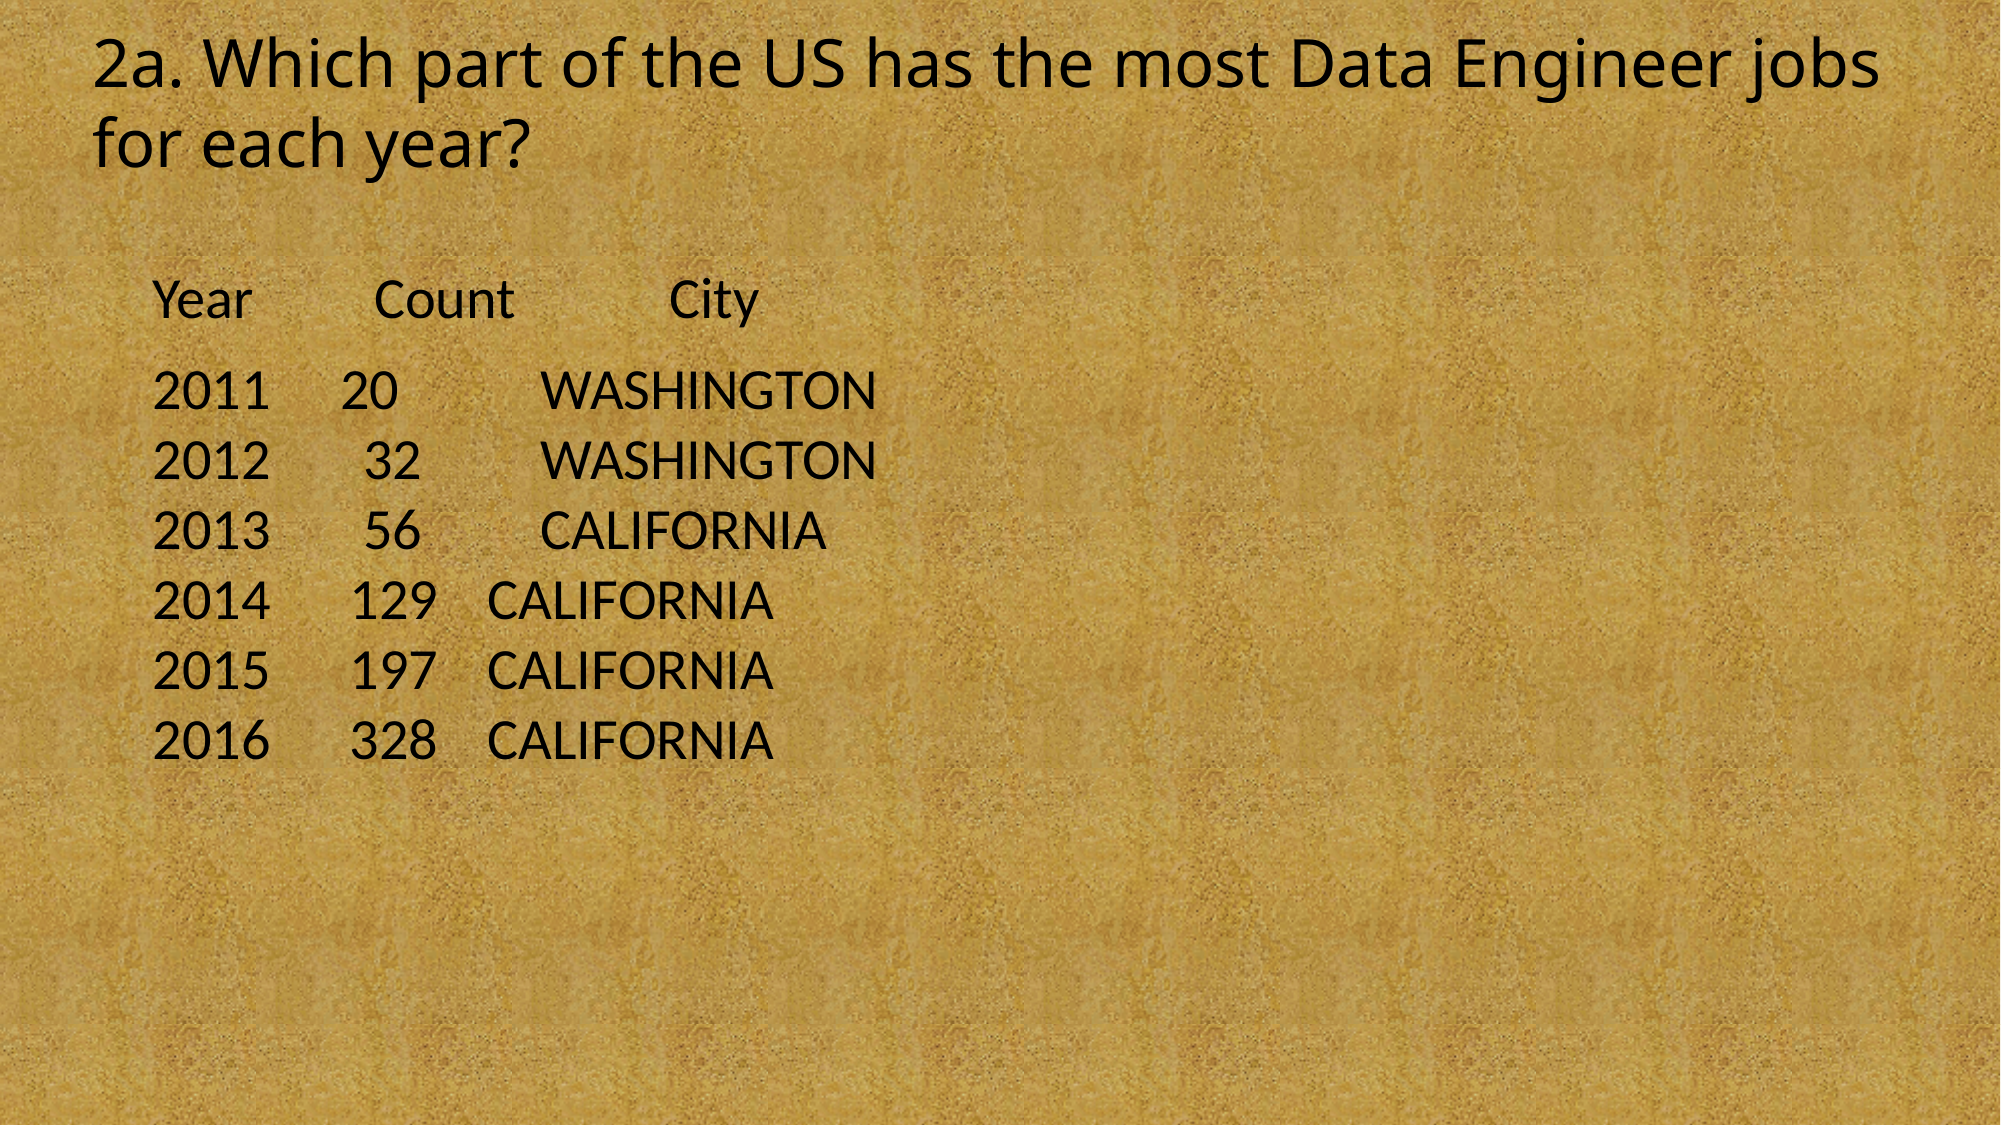

# 2a. Which part of the US has the most Data Engineer jobs for each year?
Year		Count			City
2011	 20	 WASHINGTON
2012 32	 WASHINGTON
2013 56	 CALIFORNIA
2014 129	 CALIFORNIA
2015 197	 CALIFORNIA
2016 328	 CALIFORNIA